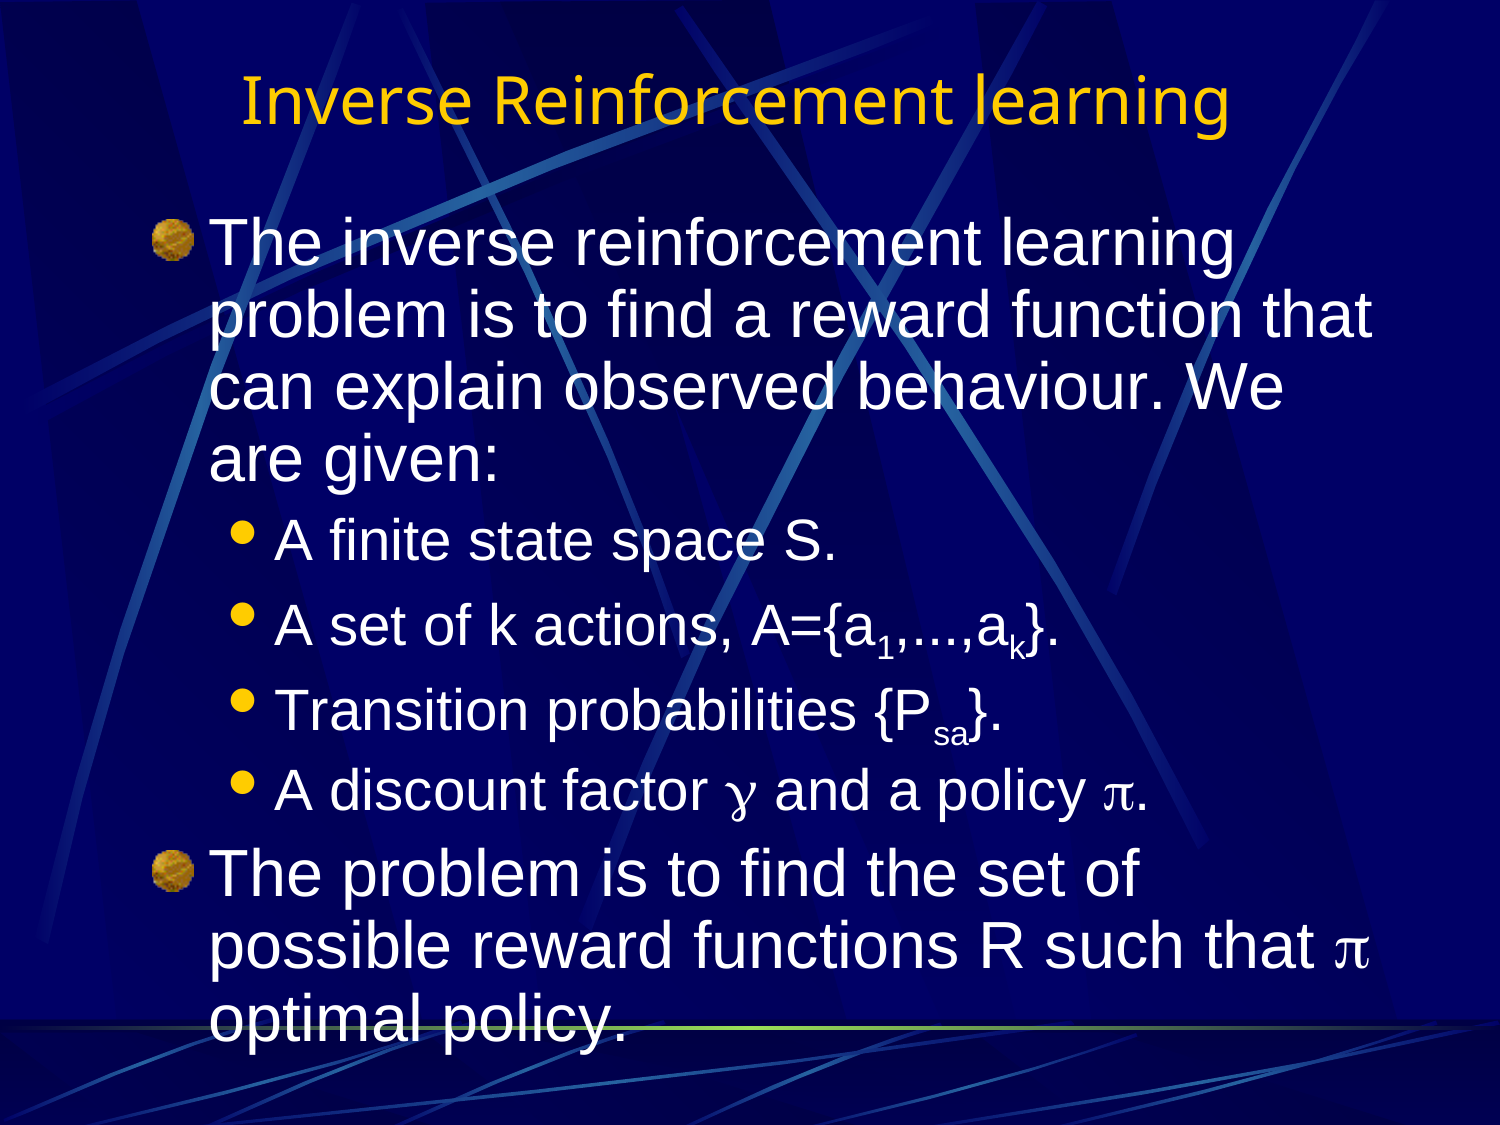

# Inverse Reinforcement learning
The inverse reinforcement learning problem is to find a reward function that can explain observed behaviour. We are given:
A finite state space S.
A set of k actions, A={a1,...,ak}.
Transition probabilities {Psa}.
A discount factor  and a policy .
The problem is to find the set of possible reward functions R such that  optimal policy.